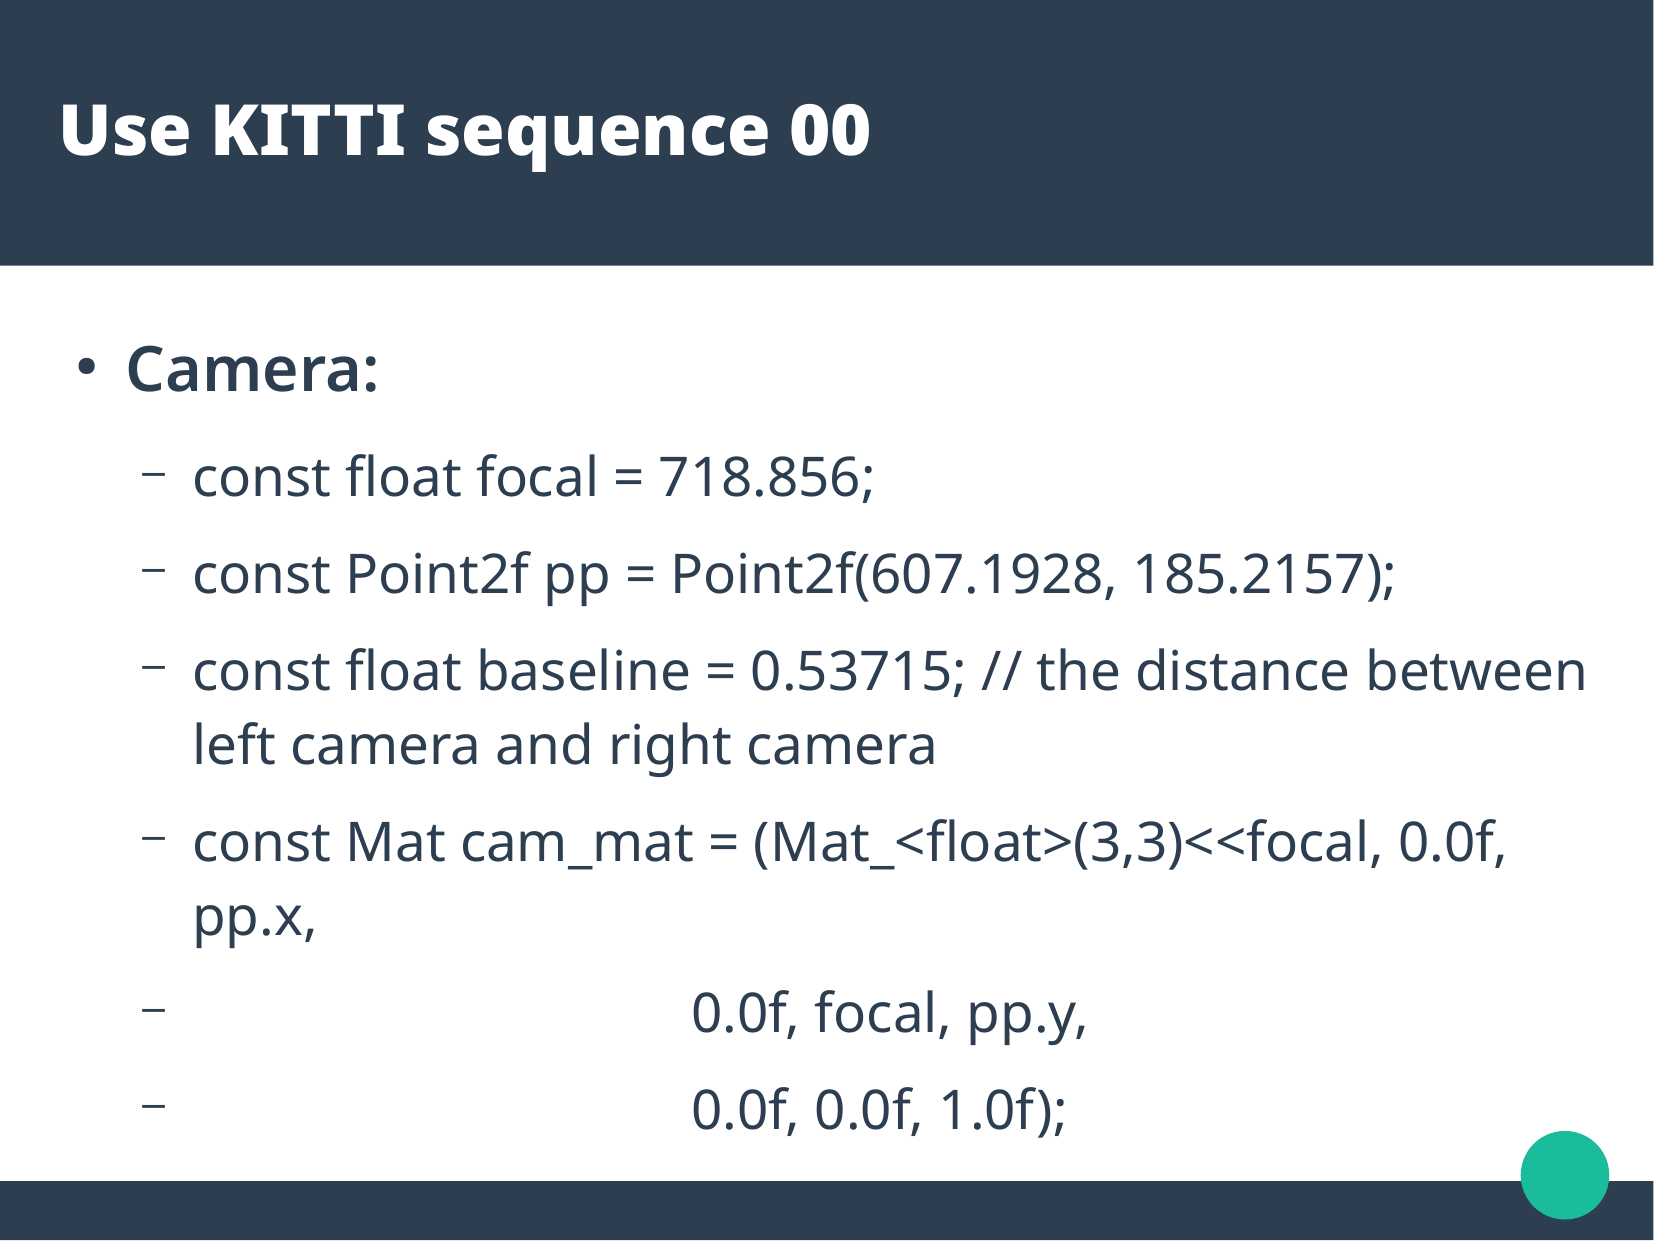

# Use KITTI sequence 00
Camera:
const float focal = 718.856;
const Point2f pp = Point2f(607.1928, 185.2157);
const float baseline = 0.53715; // the distance between left camera and right camera
const Mat cam_mat = (Mat_<float>(3,3)<<focal, 0.0f, pp.x,
 0.0f, focal, pp.y,
 0.0f, 0.0f, 1.0f);